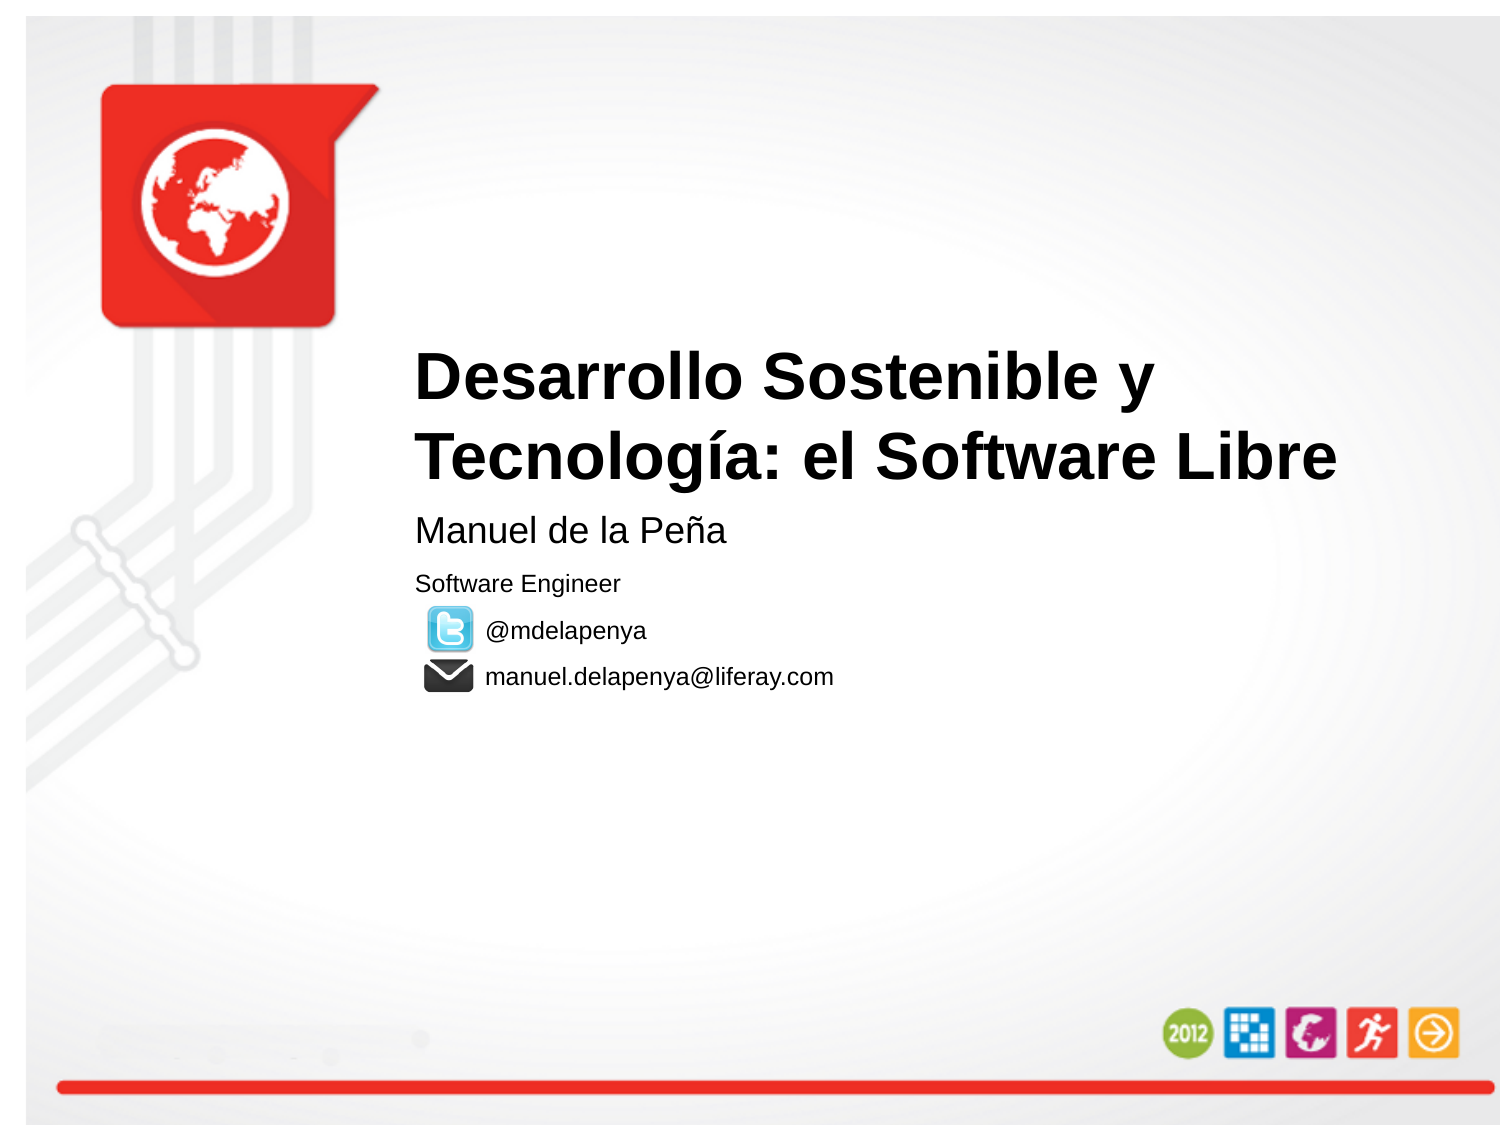

# Desarrollo Sostenible y Tecnología: el Software Libre
Manuel de la Peña
Software Engineer
 @mdelapenya
 manuel.delapenya@liferay.com